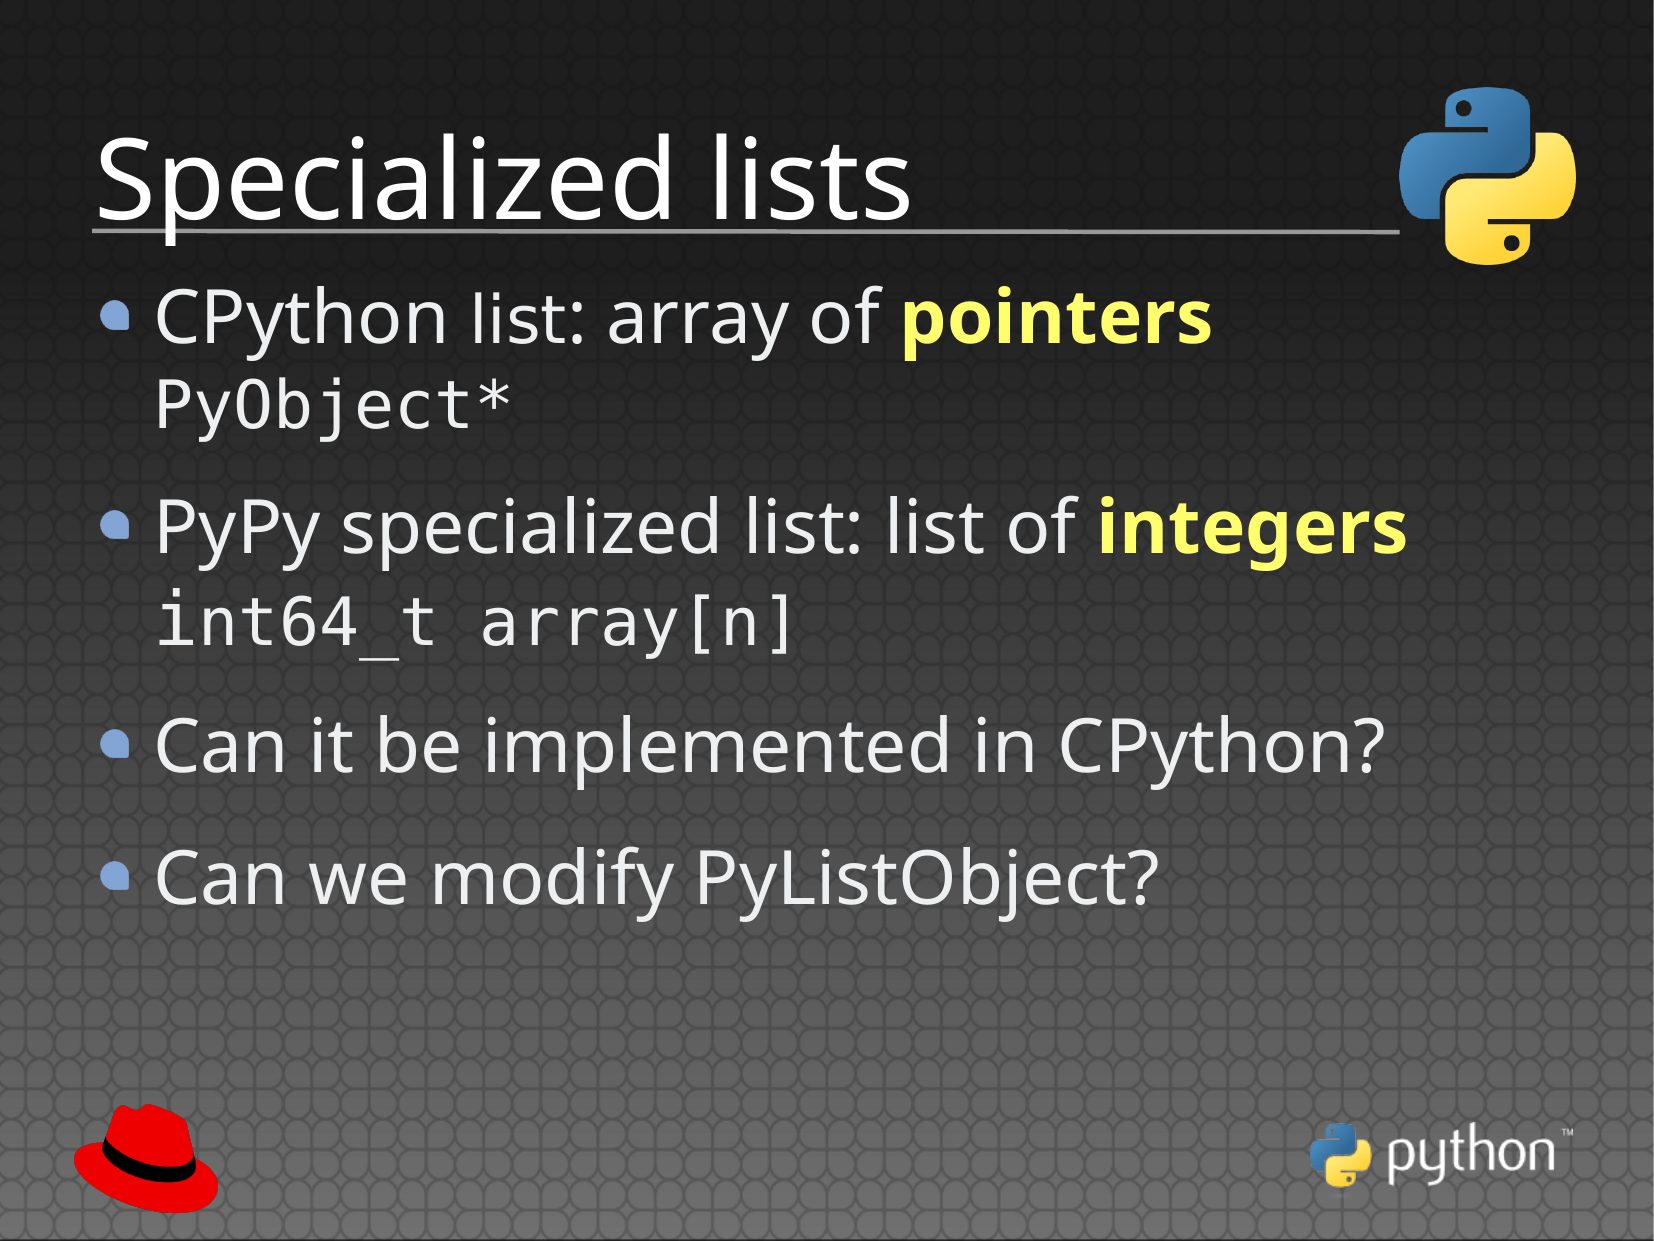

Specialized lists
# CPython list: array of pointers PyObject*
PyPy specialized list: list of integers int64_t array[n]
Can it be implemented in CPython?
Can we modify PyListObject?